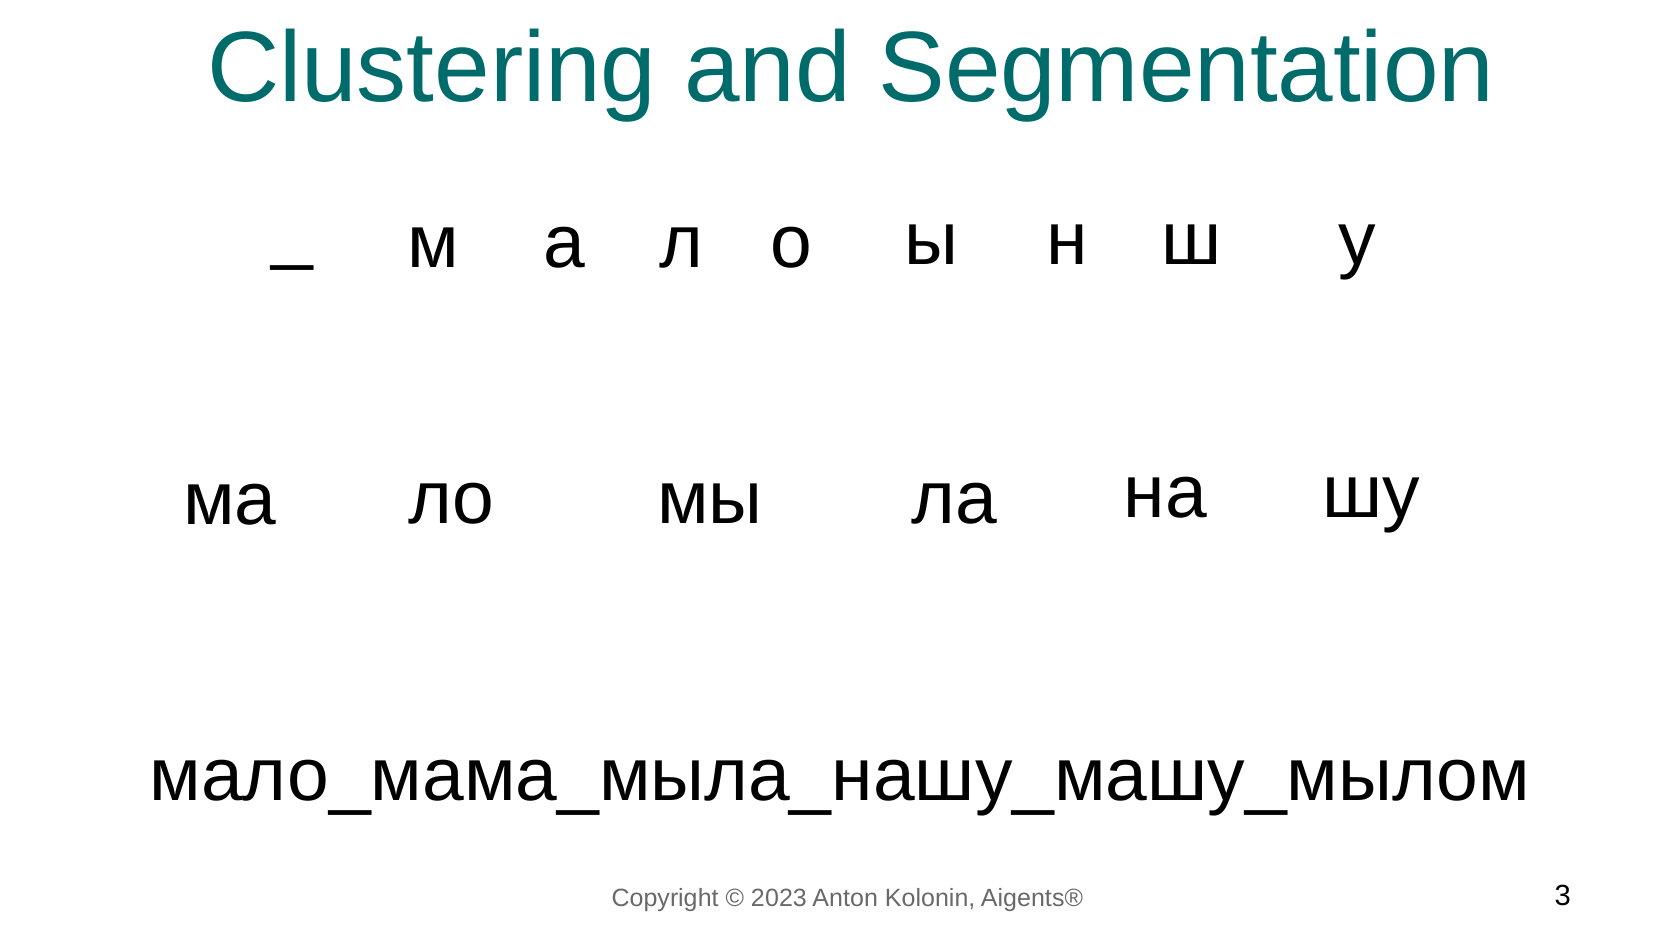

Clustering and Segmentation
_
ы
н
ш
у
м
а
л
о
на
шу
ло
мы
ла
ма
мало_мама_мыла_нашу_машу_мылом
Copyright © 2023 Anton Kolonin, Aigents®
3